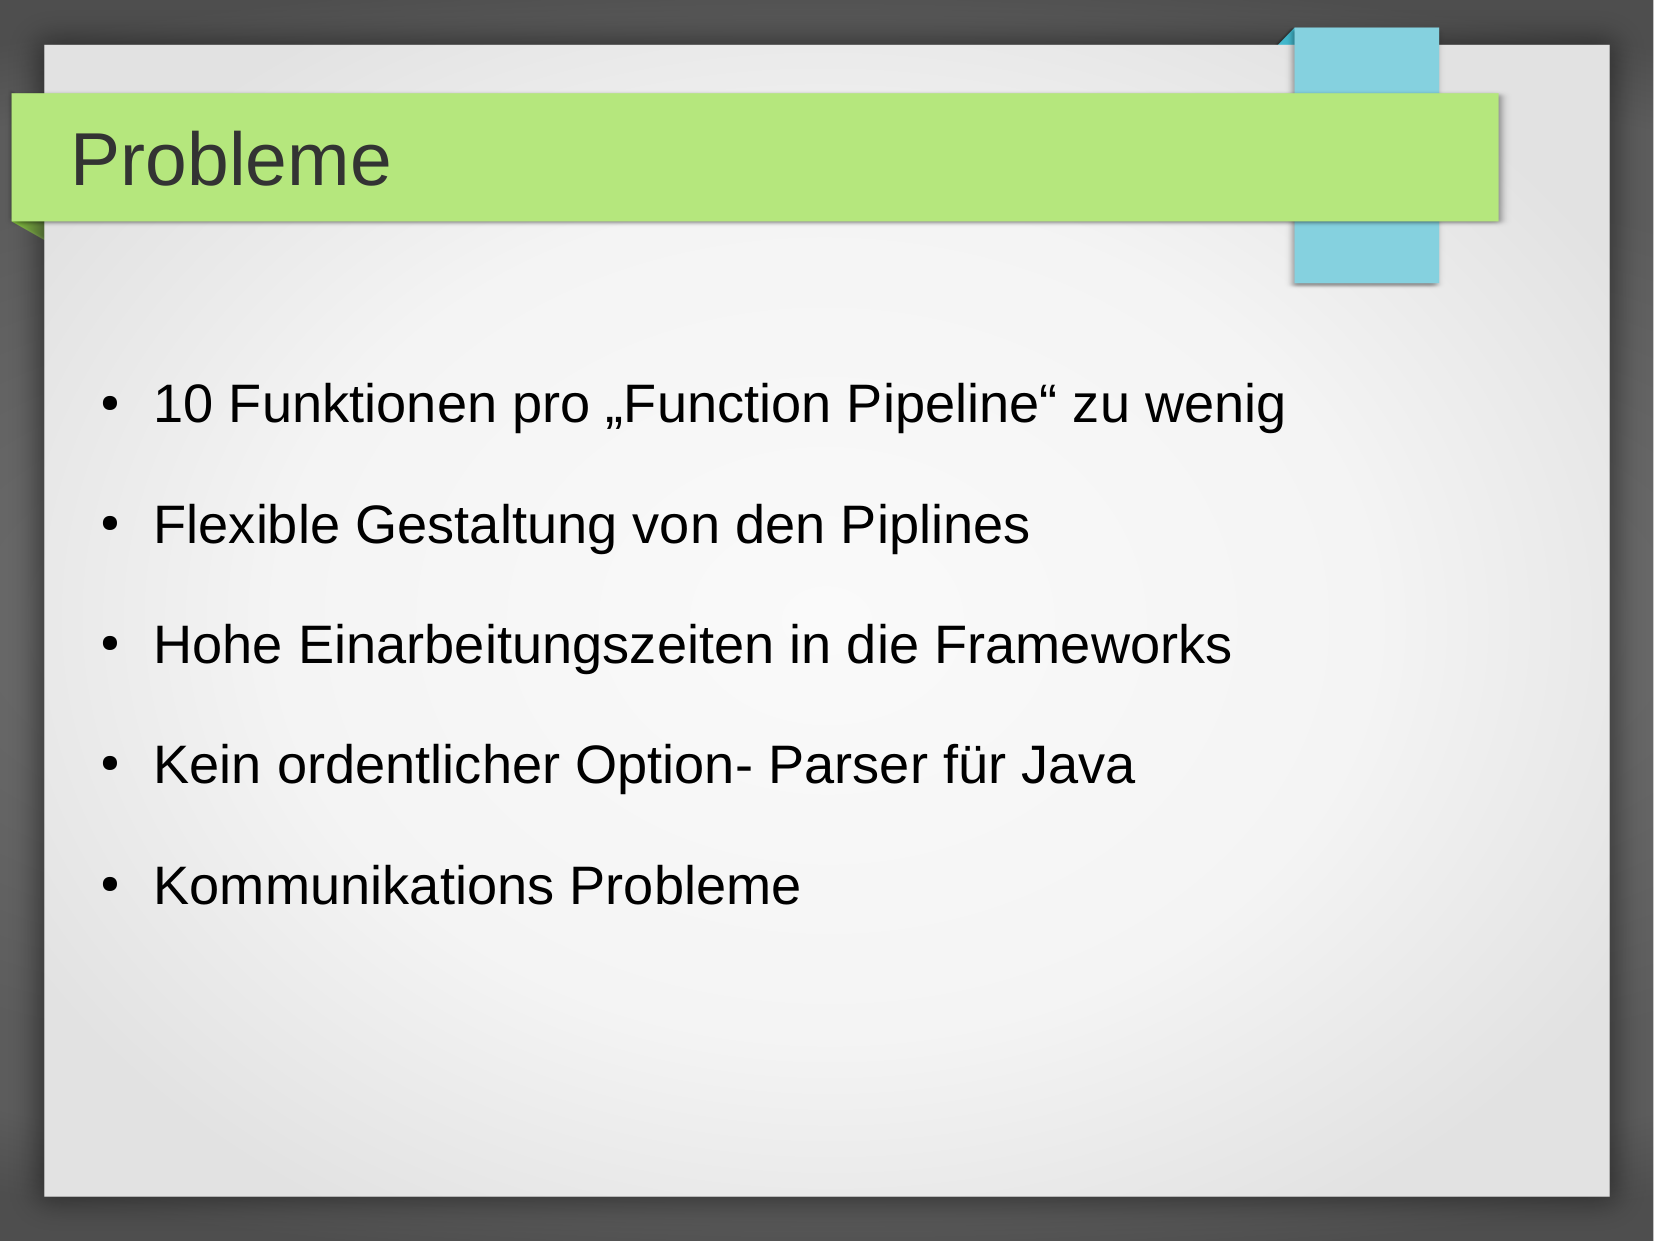

# Probleme
10 Funktionen pro „Function Pipeline“ zu wenig
Flexible Gestaltung von den Piplines
Hohe Einarbeitungszeiten in die Frameworks
Kein ordentlicher Option- Parser für Java
Kommunikations Probleme